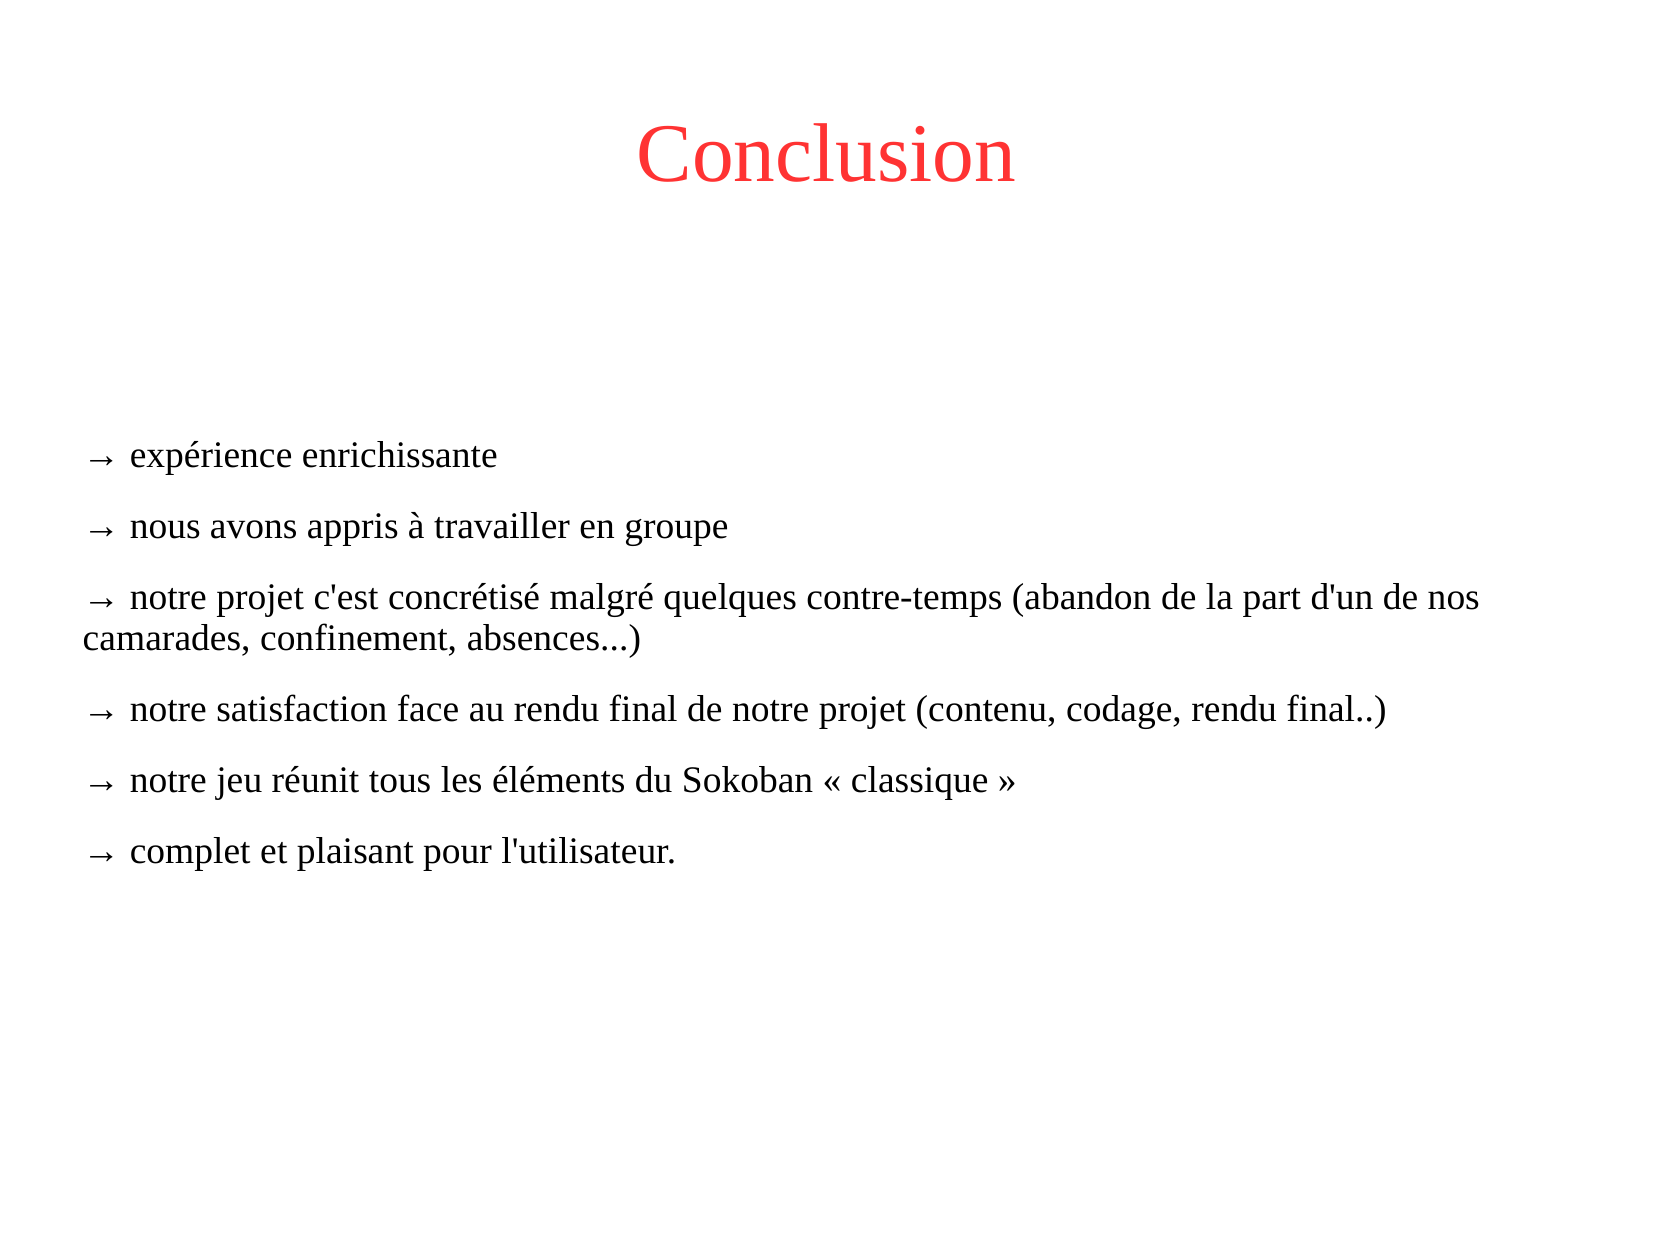

# Conclusion
→ expérience enrichissante
→ nous avons appris à travailler en groupe
→ notre projet c'est concrétisé malgré quelques contre-temps (abandon de la part d'un de nos camarades, confinement, absences...)
→ notre satisfaction face au rendu final de notre projet (contenu, codage, rendu final..)
→ notre jeu réunit tous les éléments du Sokoban « classique »
→ complet et plaisant pour l'utilisateur.